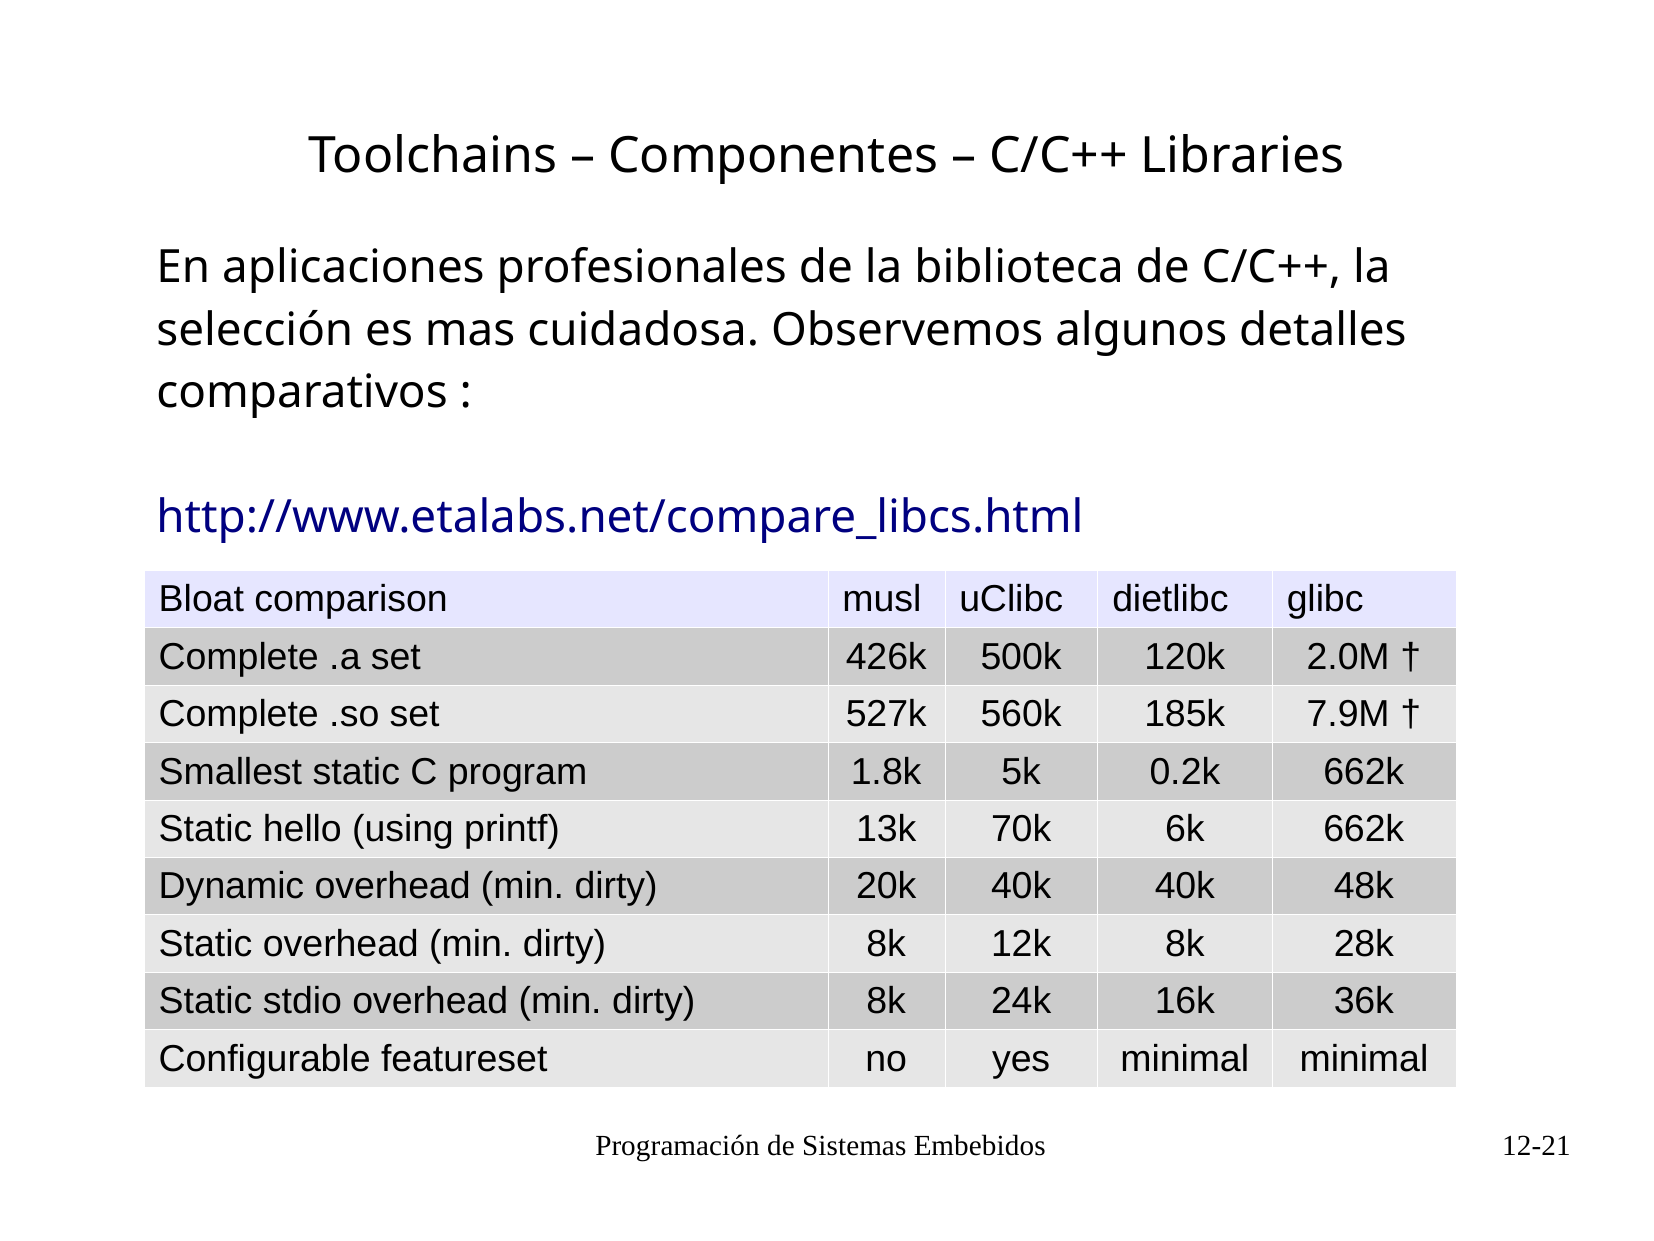

# Toolchains – Componentes – C/C++ Libraries
En aplicaciones profesionales de la biblioteca de C/C++, la selección es mas cuidadosa. Observemos algunos detalles comparativos :
http://www.etalabs.net/compare_libcs.html
| Bloat comparison | musl | uClibc | dietlibc | glibc |
| --- | --- | --- | --- | --- |
| Complete .a set | 426k | 500k | 120k | 2.0M † |
| Complete .so set | 527k | 560k | 185k | 7.9M † |
| Smallest static C program | 1.8k | 5k | 0.2k | 662k |
| Static hello (using printf) | 13k | 70k | 6k | 662k |
| Dynamic overhead (min. dirty) | 20k | 40k | 40k | 48k |
| Static overhead (min. dirty) | 8k | 12k | 8k | 28k |
| Static stdio overhead (min. dirty) | 8k | 24k | 16k | 36k |
| Configurable featureset | no | yes | minimal | minimal |
Programación de Sistemas Embebidos
12